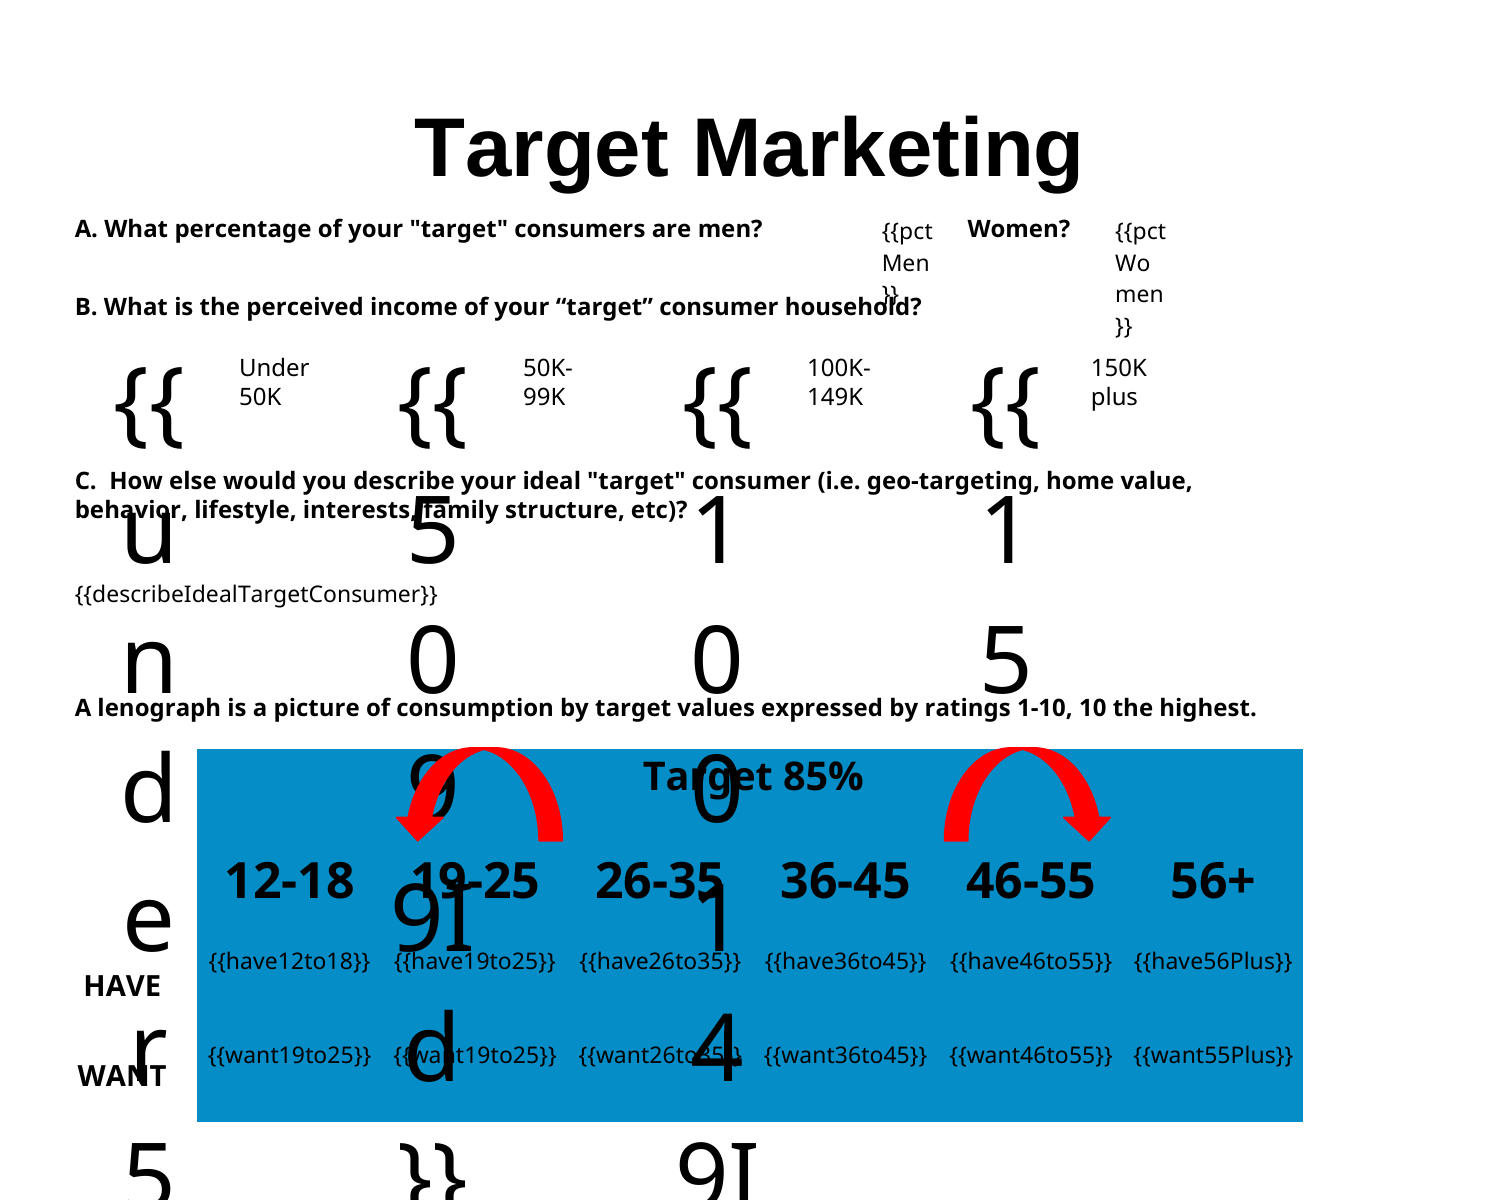

# Target Marketing
A. What percentage of your "target" consumers are men?
Women?
{{pctMen}}
{{pctWomen}}
B. What is the perceived income of your “target” consumer household?
{{under50Id}}
{{5099Id}}
{{100149Id}}
{{150Id}}
Under 50K
50K-
99K
100K-
149K
150K plus
C. How else would you describe your ideal "target" consumer (i.e. geo-targeting, home value, behavior, lifestyle, interests, family structure, etc)?
{{describeIdealTargetConsumer}}
A lenograph is a picture of consumption by target values expressed by ratings 1-10, 10 the highest.
| | | Target 85% | | | |
| --- | --- | --- | --- | --- | --- |
| 12-18 | 19-25 | 26-35 | 36-45 | 46-55 | 56+ |
| {{have12to18}} | {{have19to25}} | {{have26to35}} | {{have36to45}} | {{have46to55}} | {{have56Plus}} |
| {{want19to25}} | {{want19to25}} | {{want26to35}} | {{want36to45}} | {{want46to55}} | {{want55Plus}} |
HAVE
WANT